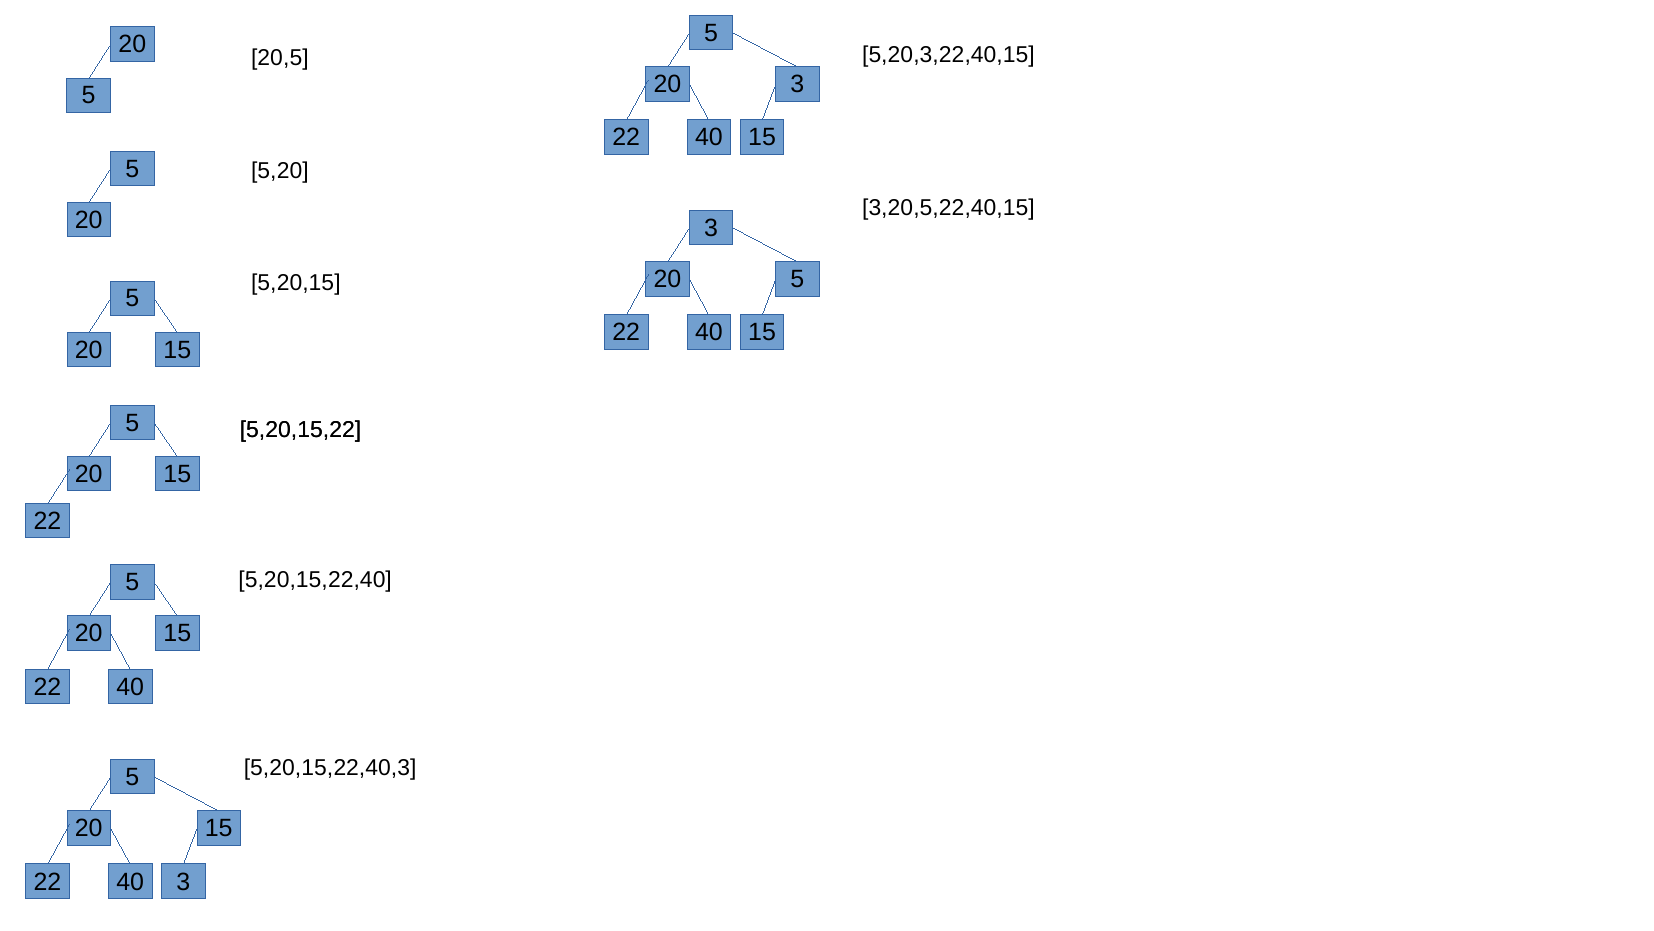

5
20
[5,20,3,22,40,15]
[20,5]
20
3
5
22
40
15
[5,20]
5
[3,20,5,22,40,15]
20
3
20
5
[5,20,15]
5
22
40
15
20
15
5
[5,20,15,22]
[5,20,15,22]
20
15
22
[5,20,15,22,40]
5
20
15
22
40
[5,20,15,22,40,3]
5
20
15
22
40
3